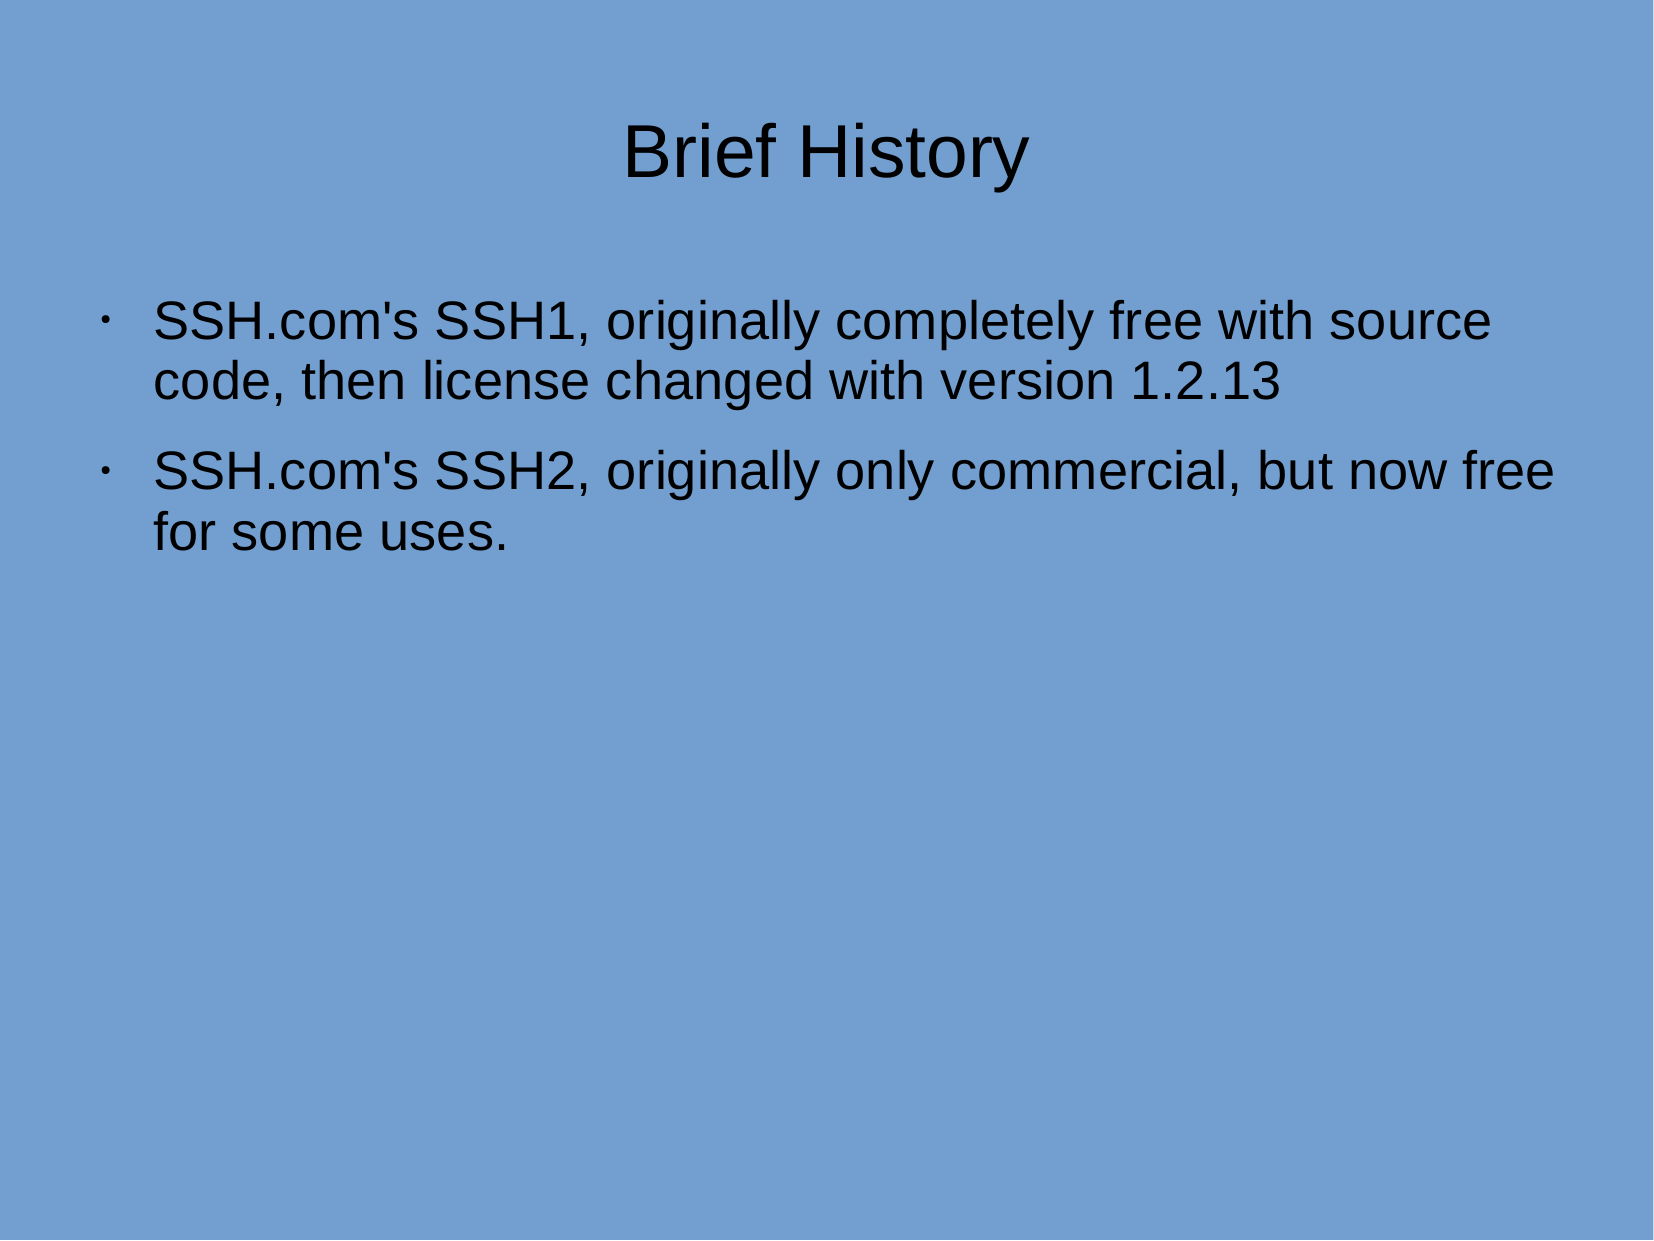

# Brief History
SSH.com's SSH1, originally completely free with source code, then license changed with version 1.2.13
SSH.com's SSH2, originally only commercial, but now free for some uses.